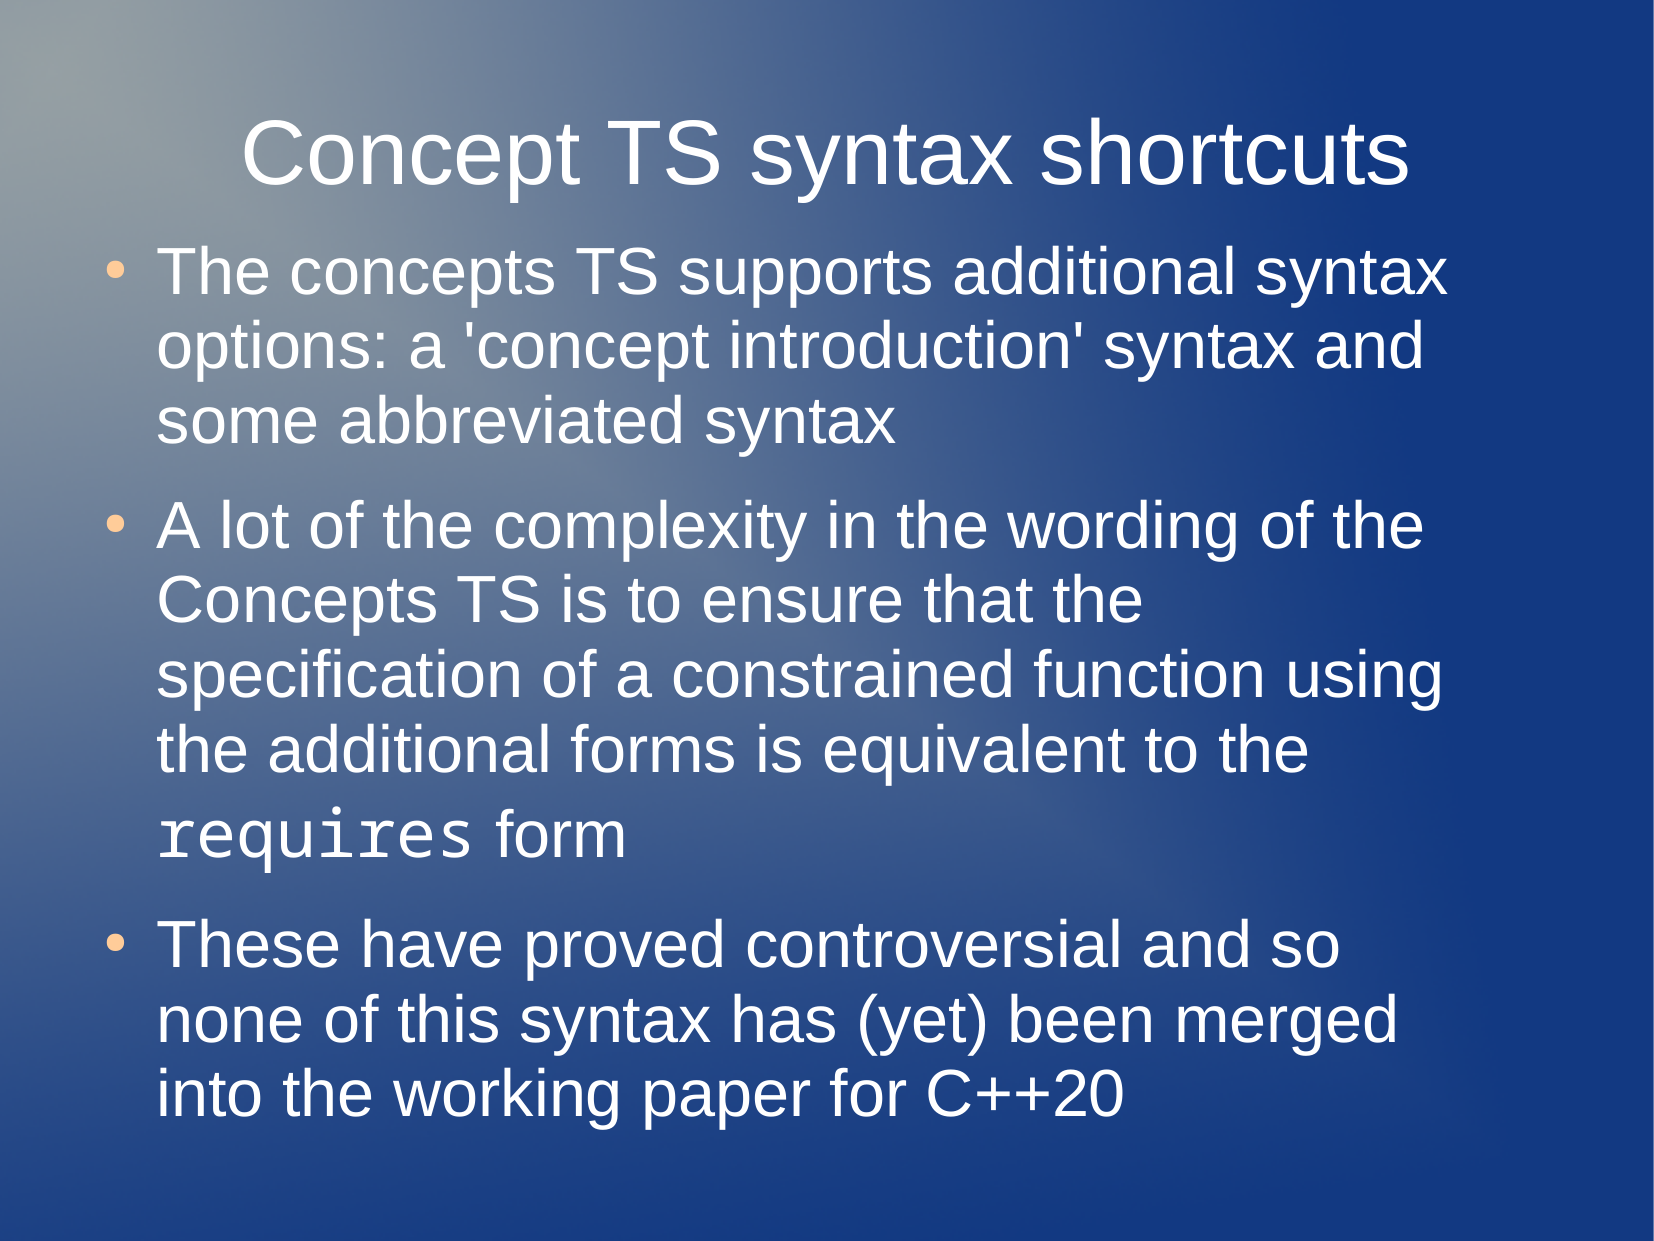

# Concept TS syntax shortcuts
The concepts TS supports additional syntax options: a 'concept introduction' syntax and some abbreviated syntax
A lot of the complexity in the wording of the Concepts TS is to ensure that the specification of a constrained function using the additional forms is equivalent to the requires form
These have proved controversial and so none of this syntax has (yet) been merged into the working paper for C++20